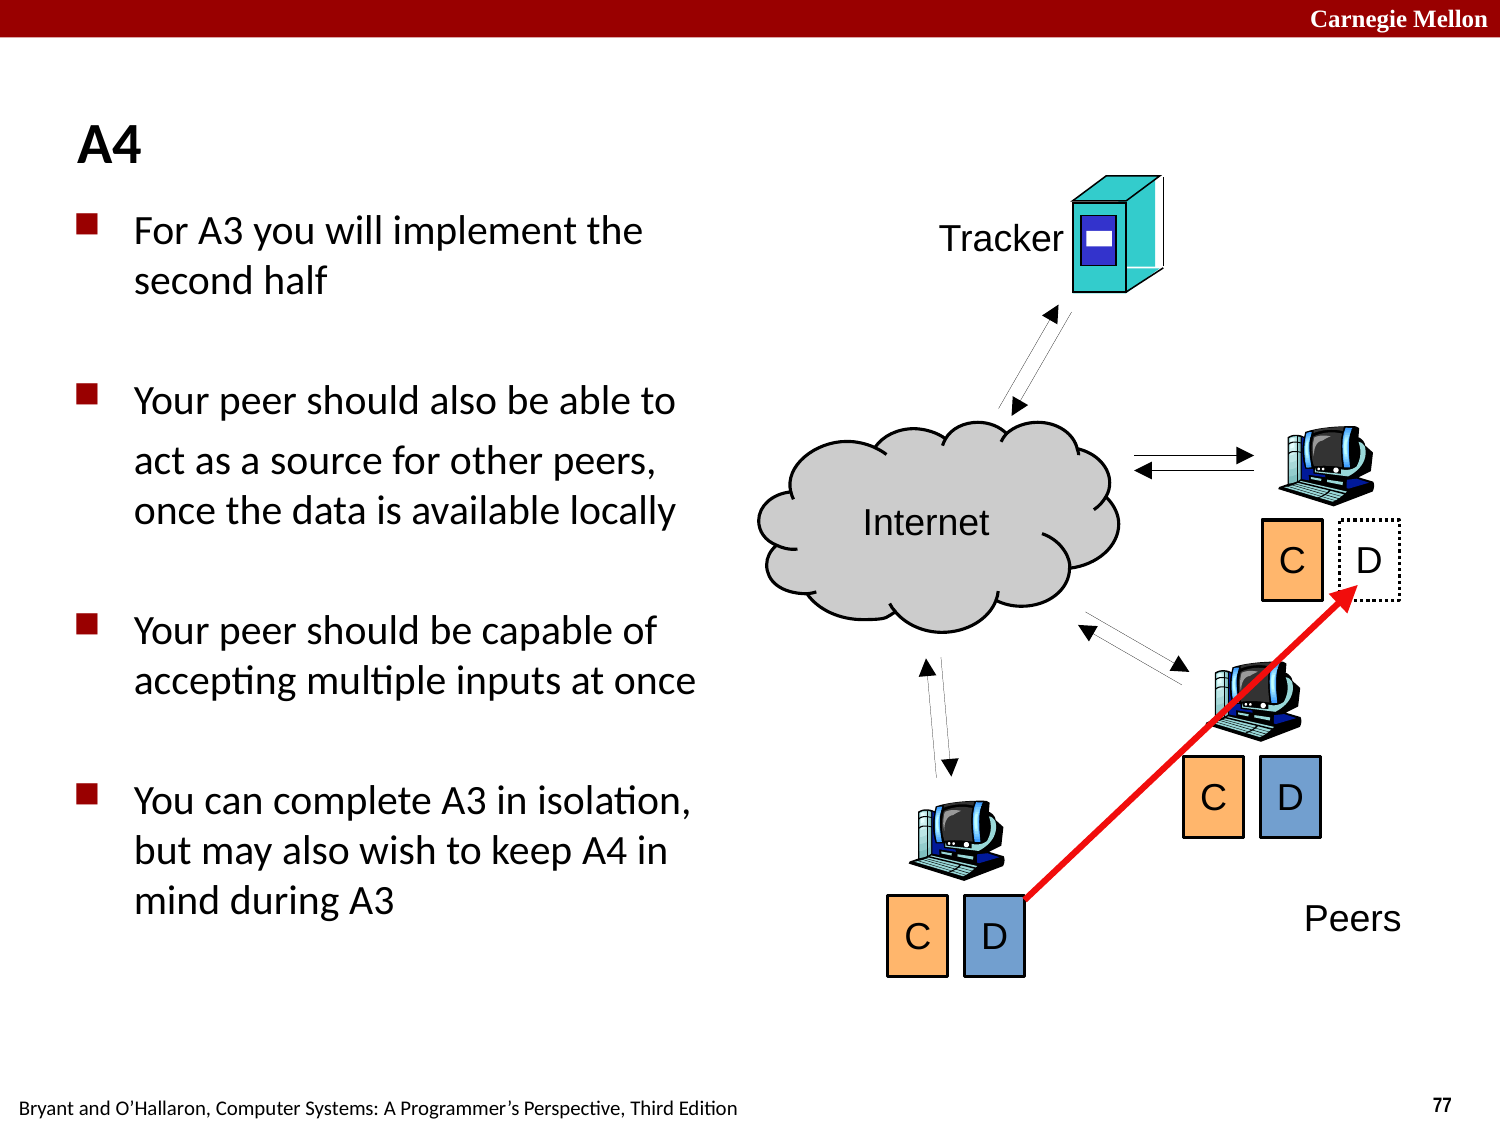

# A4
For A3 you will implement the
second half
Your peer should also be able to
act as a source for other peers,
once the data is available locally
Your peer should be capable of
accepting multiple inputs at once
You can complete A3 in isolation,
but may also wish to keep A4 in
mind during A3
Tracker
Internet
D
C
D
D
C
D
D
Peers
C
D